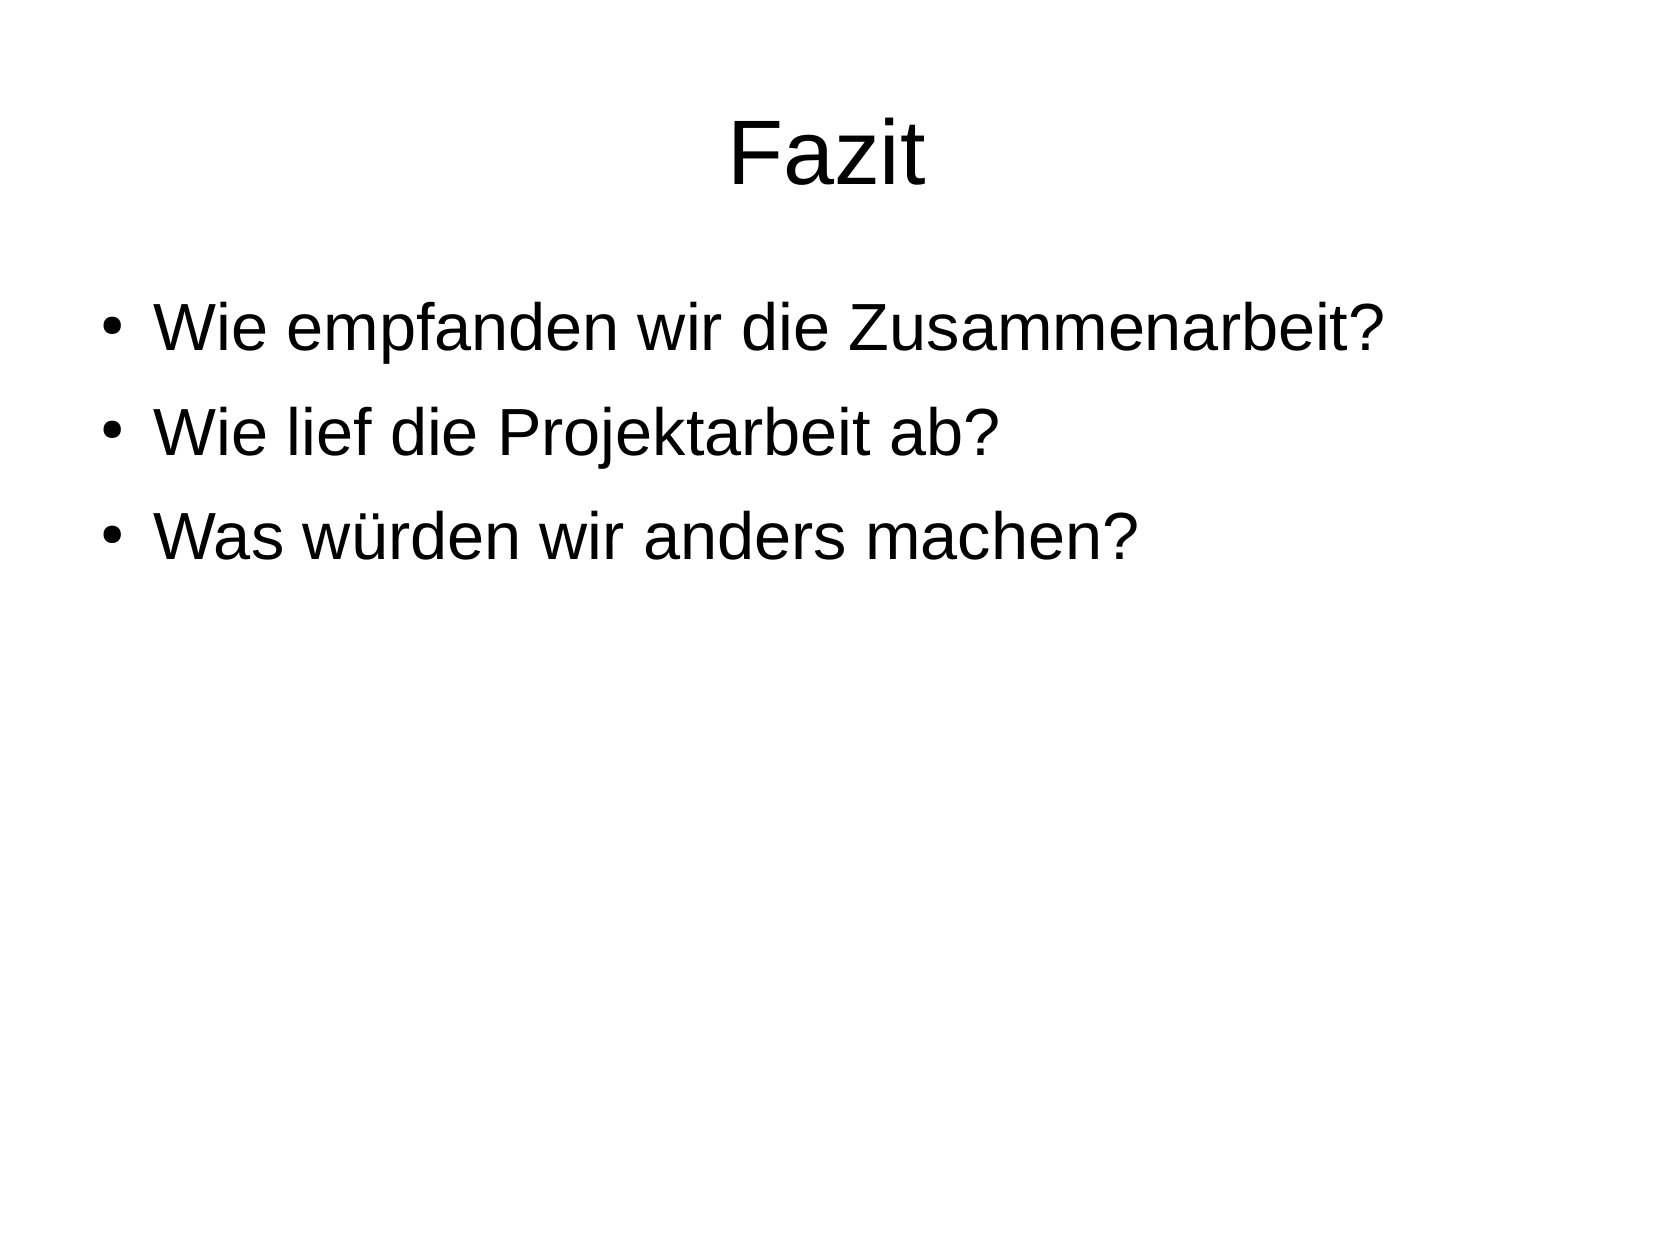

# Fazit
Wie empfanden wir die Zusammenarbeit?
Wie lief die Projektarbeit ab?
Was würden wir anders machen?